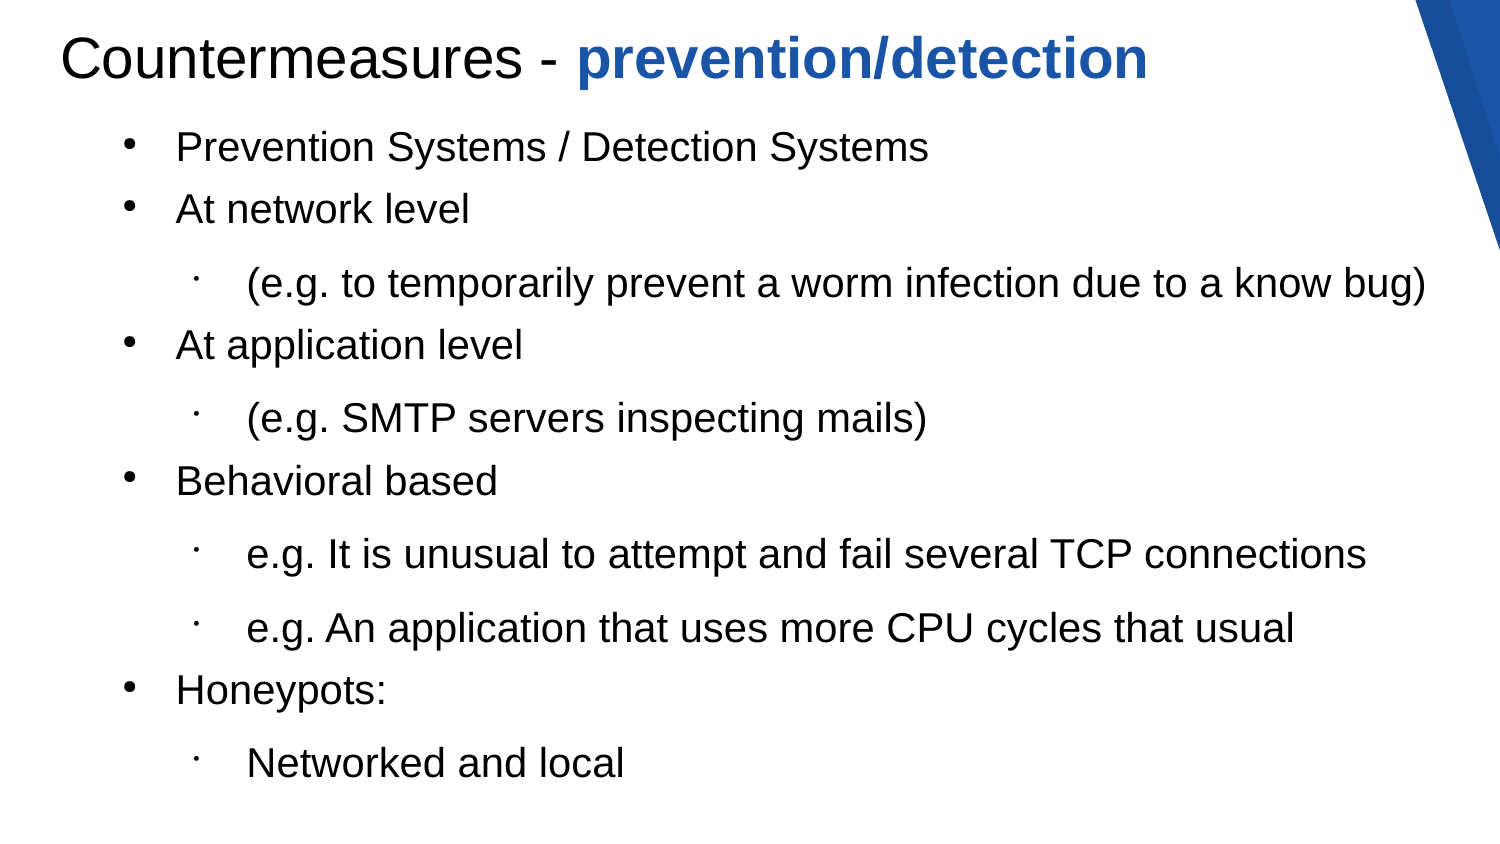

Countermeasures - prevention/detection
# Prevention Systems / Detection Systems
At network level
(e.g. to temporarily prevent a worm infection due to a know bug)
At application level
(e.g. SMTP servers inspecting mails)
Behavioral based
e.g. It is unusual to attempt and fail several TCP connections
e.g. An application that uses more CPU cycles that usual
Honeypots:
Networked and local